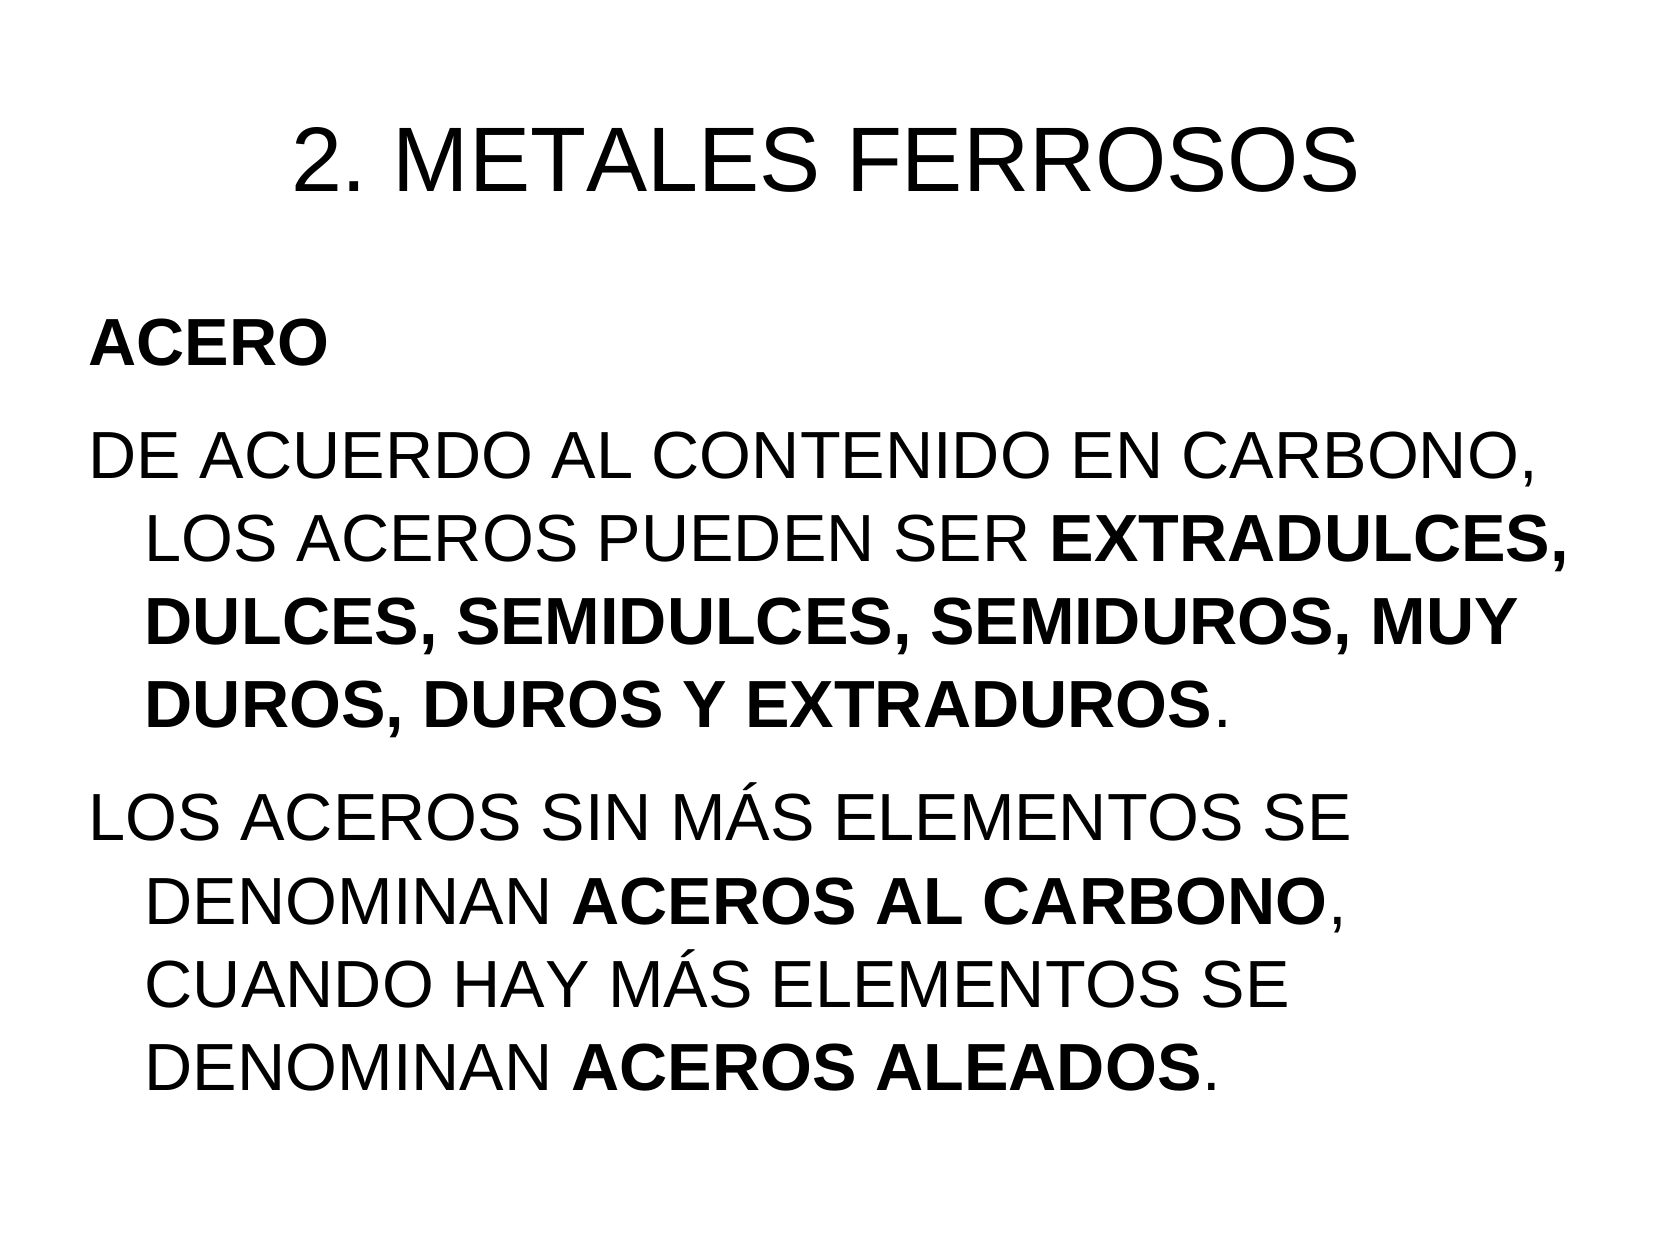

# 2. METALES FERROSOS
ACERO
DE ACUERDO AL CONTENIDO EN CARBONO, LOS ACEROS PUEDEN SER EXTRADULCES, DULCES, SEMIDULCES, SEMIDUROS, MUY DUROS, DUROS Y EXTRADUROS.
LOS ACEROS SIN MÁS ELEMENTOS SE DENOMINAN ACEROS AL CARBONO, CUANDO HAY MÁS ELEMENTOS SE DENOMINAN ACEROS ALEADOS.